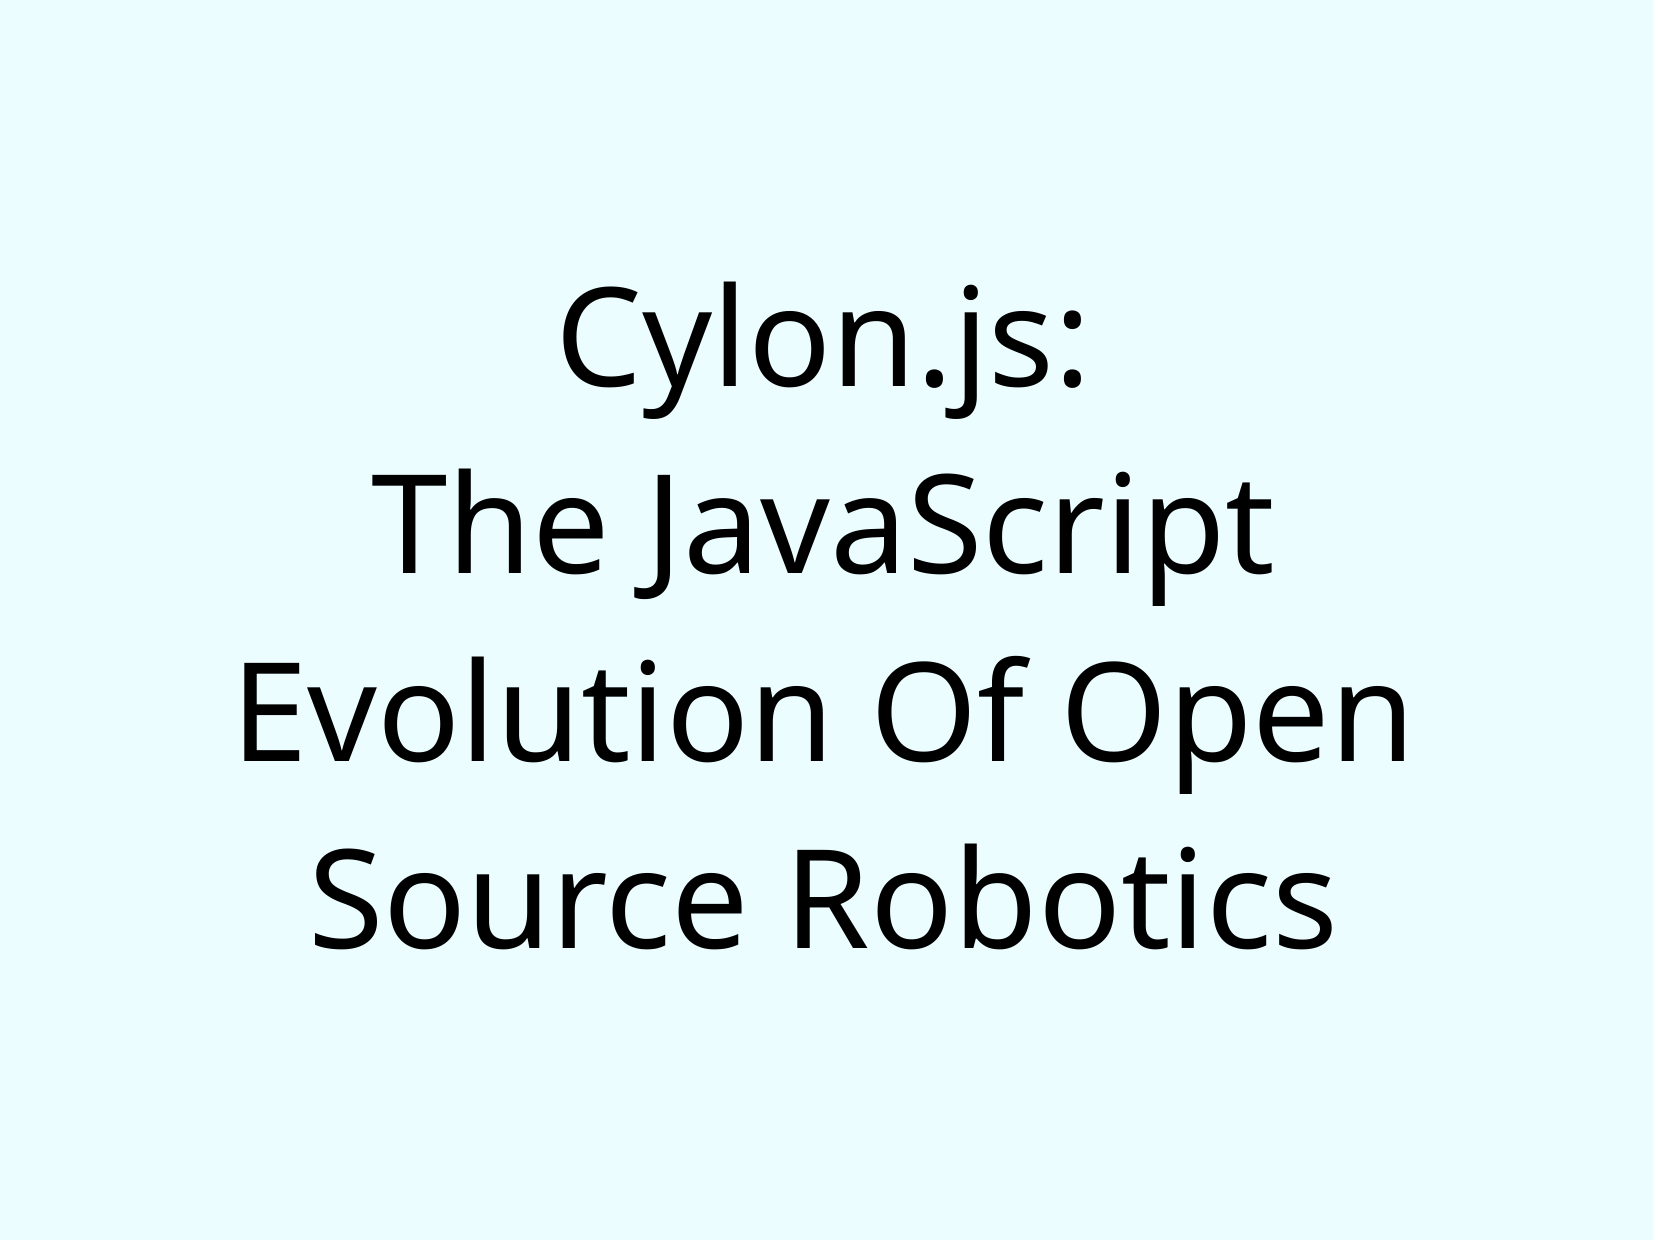

Cylon.js:
The JavaScript Evolution Of Open Source Robotics